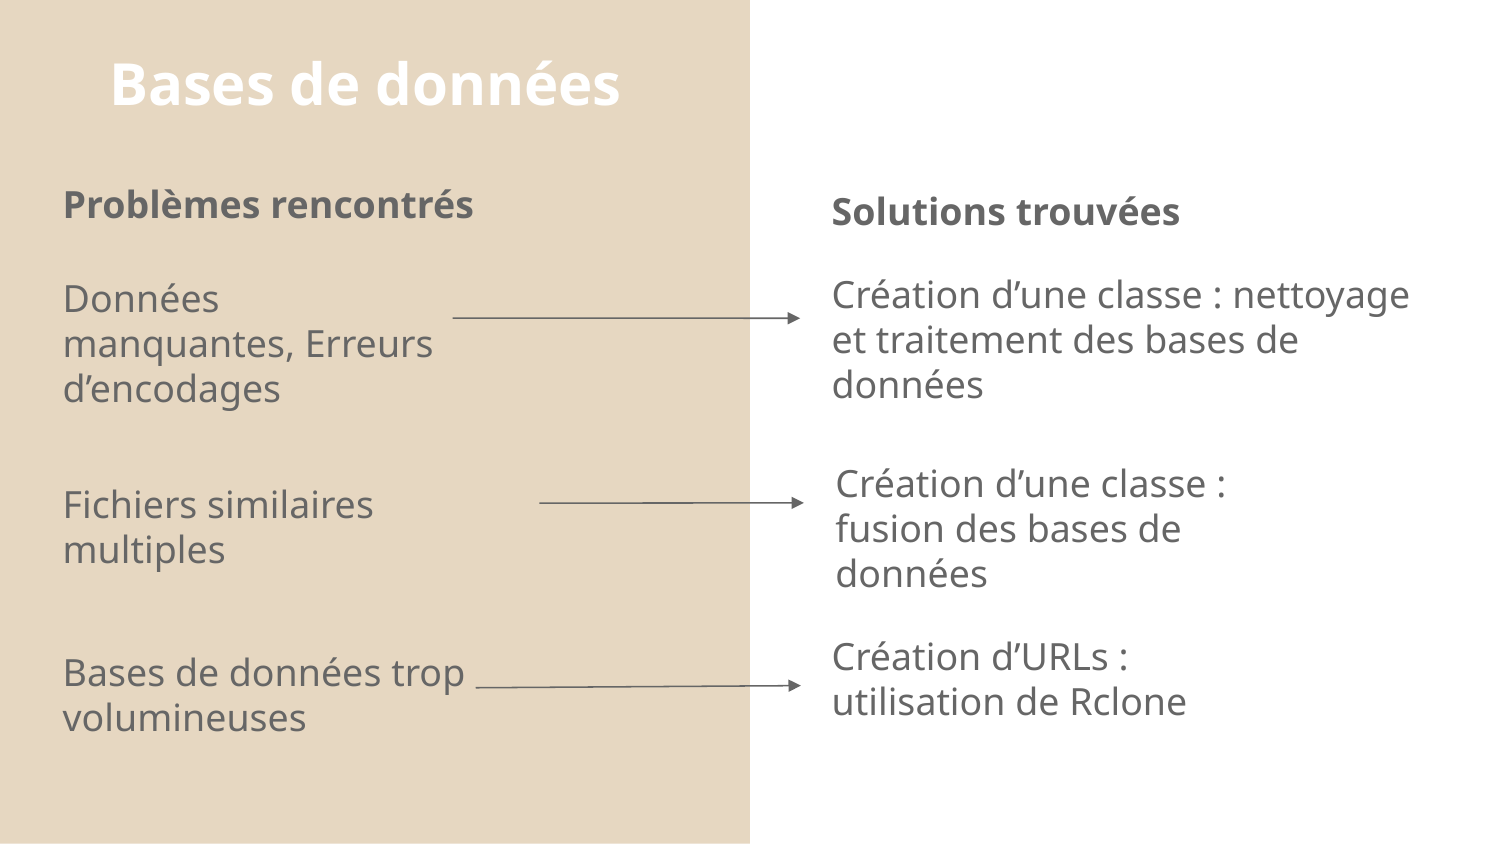

# Bases de données
Problèmes rencontrés
Solutions trouvées
Création d’une classe : nettoyage et traitement des bases de données
Données manquantes, Erreurs d’encodages
Création d’une classe : 	fusion des bases de données
Fichiers similaires multiples
Création d’URLs : utilisation de Rclone
Bases de données trop volumineuses